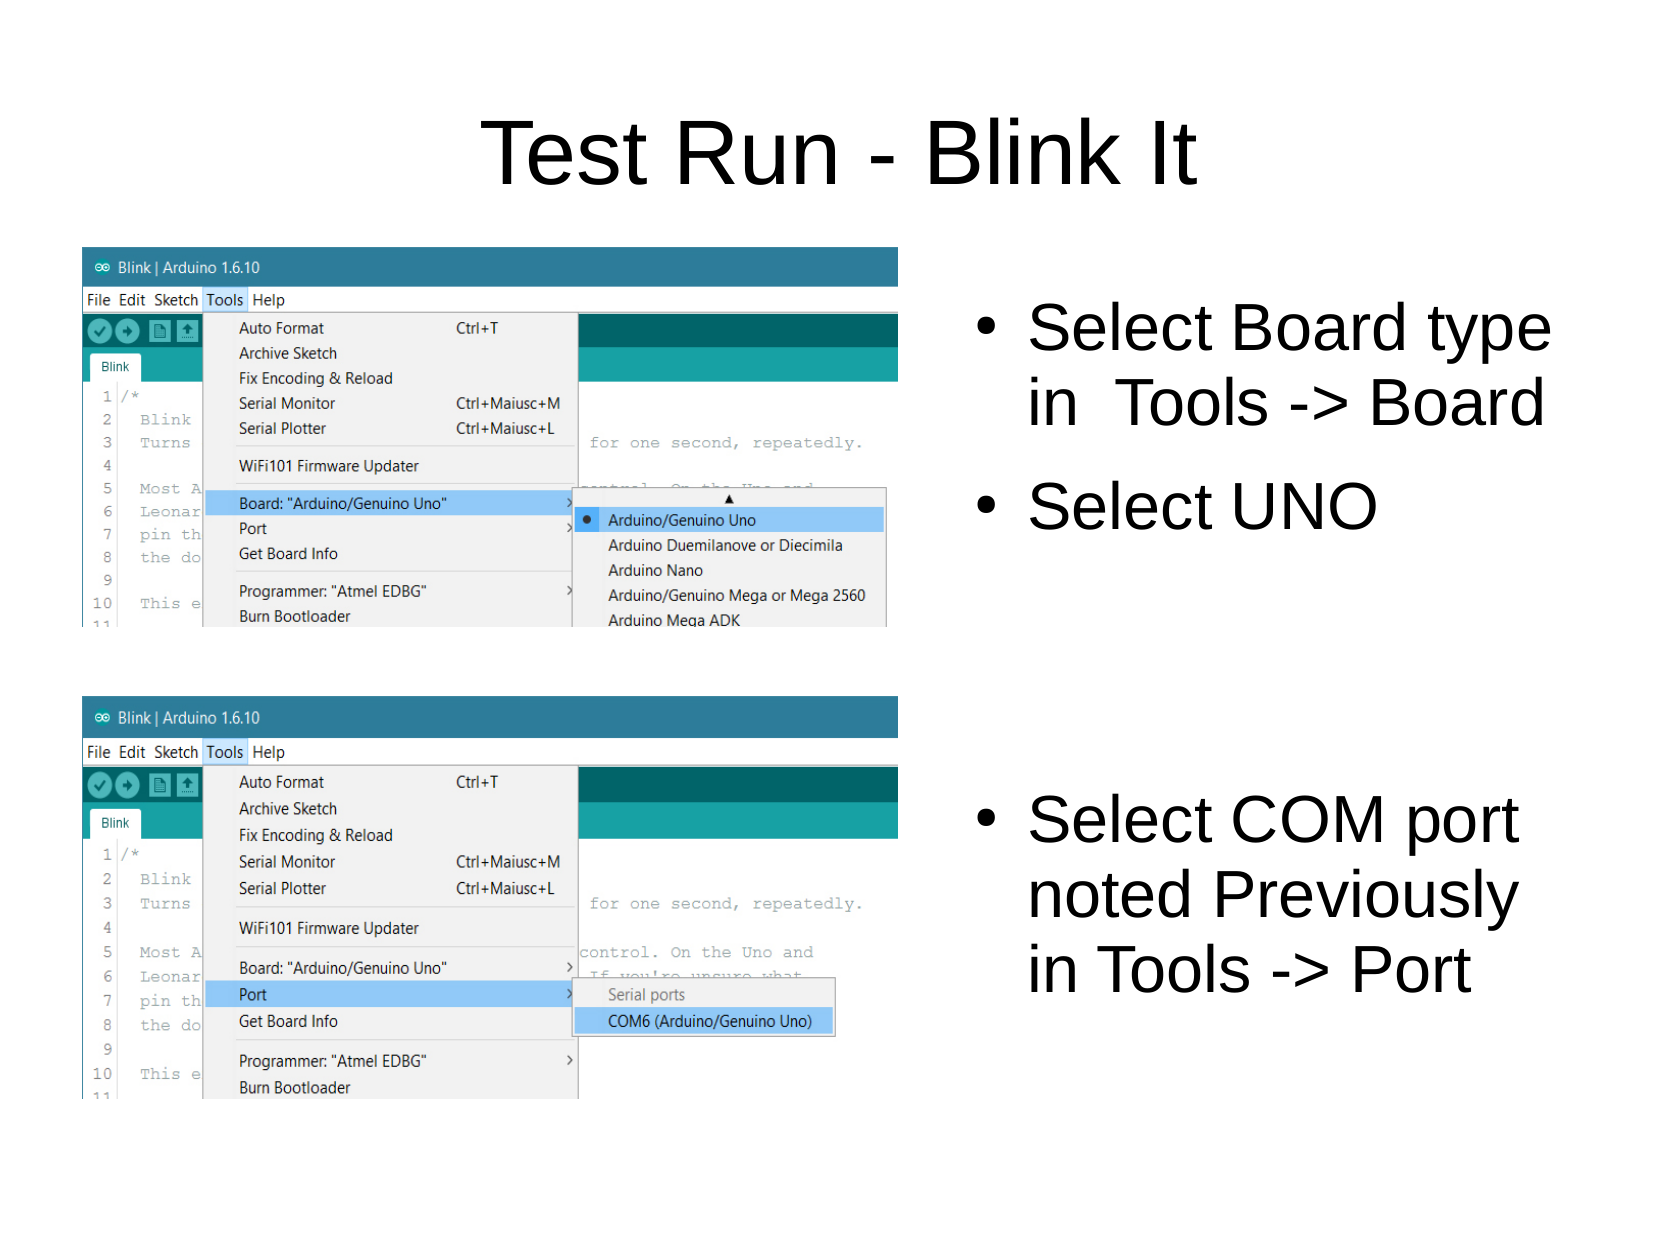

# Test Run - Blink It
Select Board type in Tools -> Board
Select UNO
Select COM port noted Previously in Tools -> Port